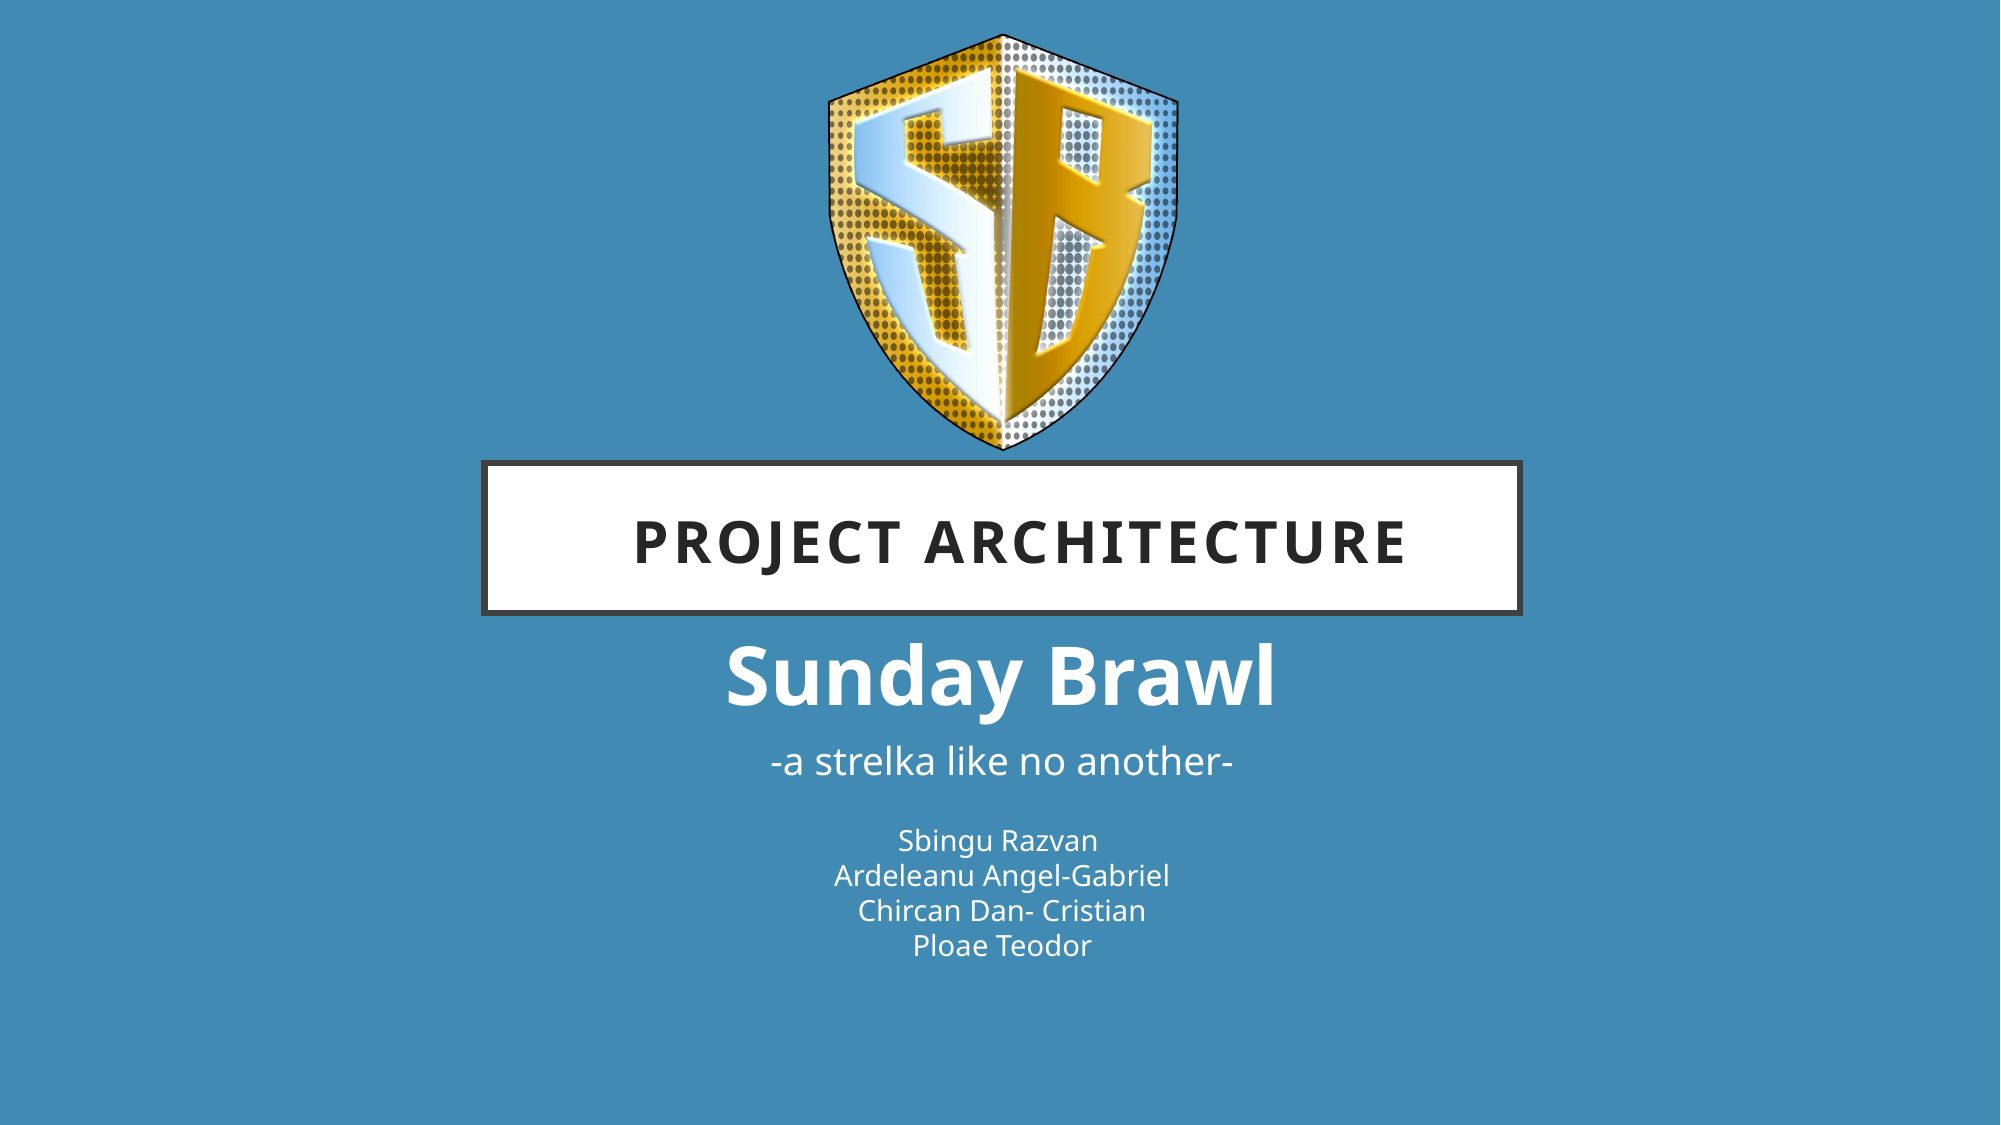

# Project architecture
Sunday Brawl
-a strelka like no another-
Sbingu Razvan
Ardeleanu Angel-Gabriel
Chircan Dan- Cristian
Ploae Teodor